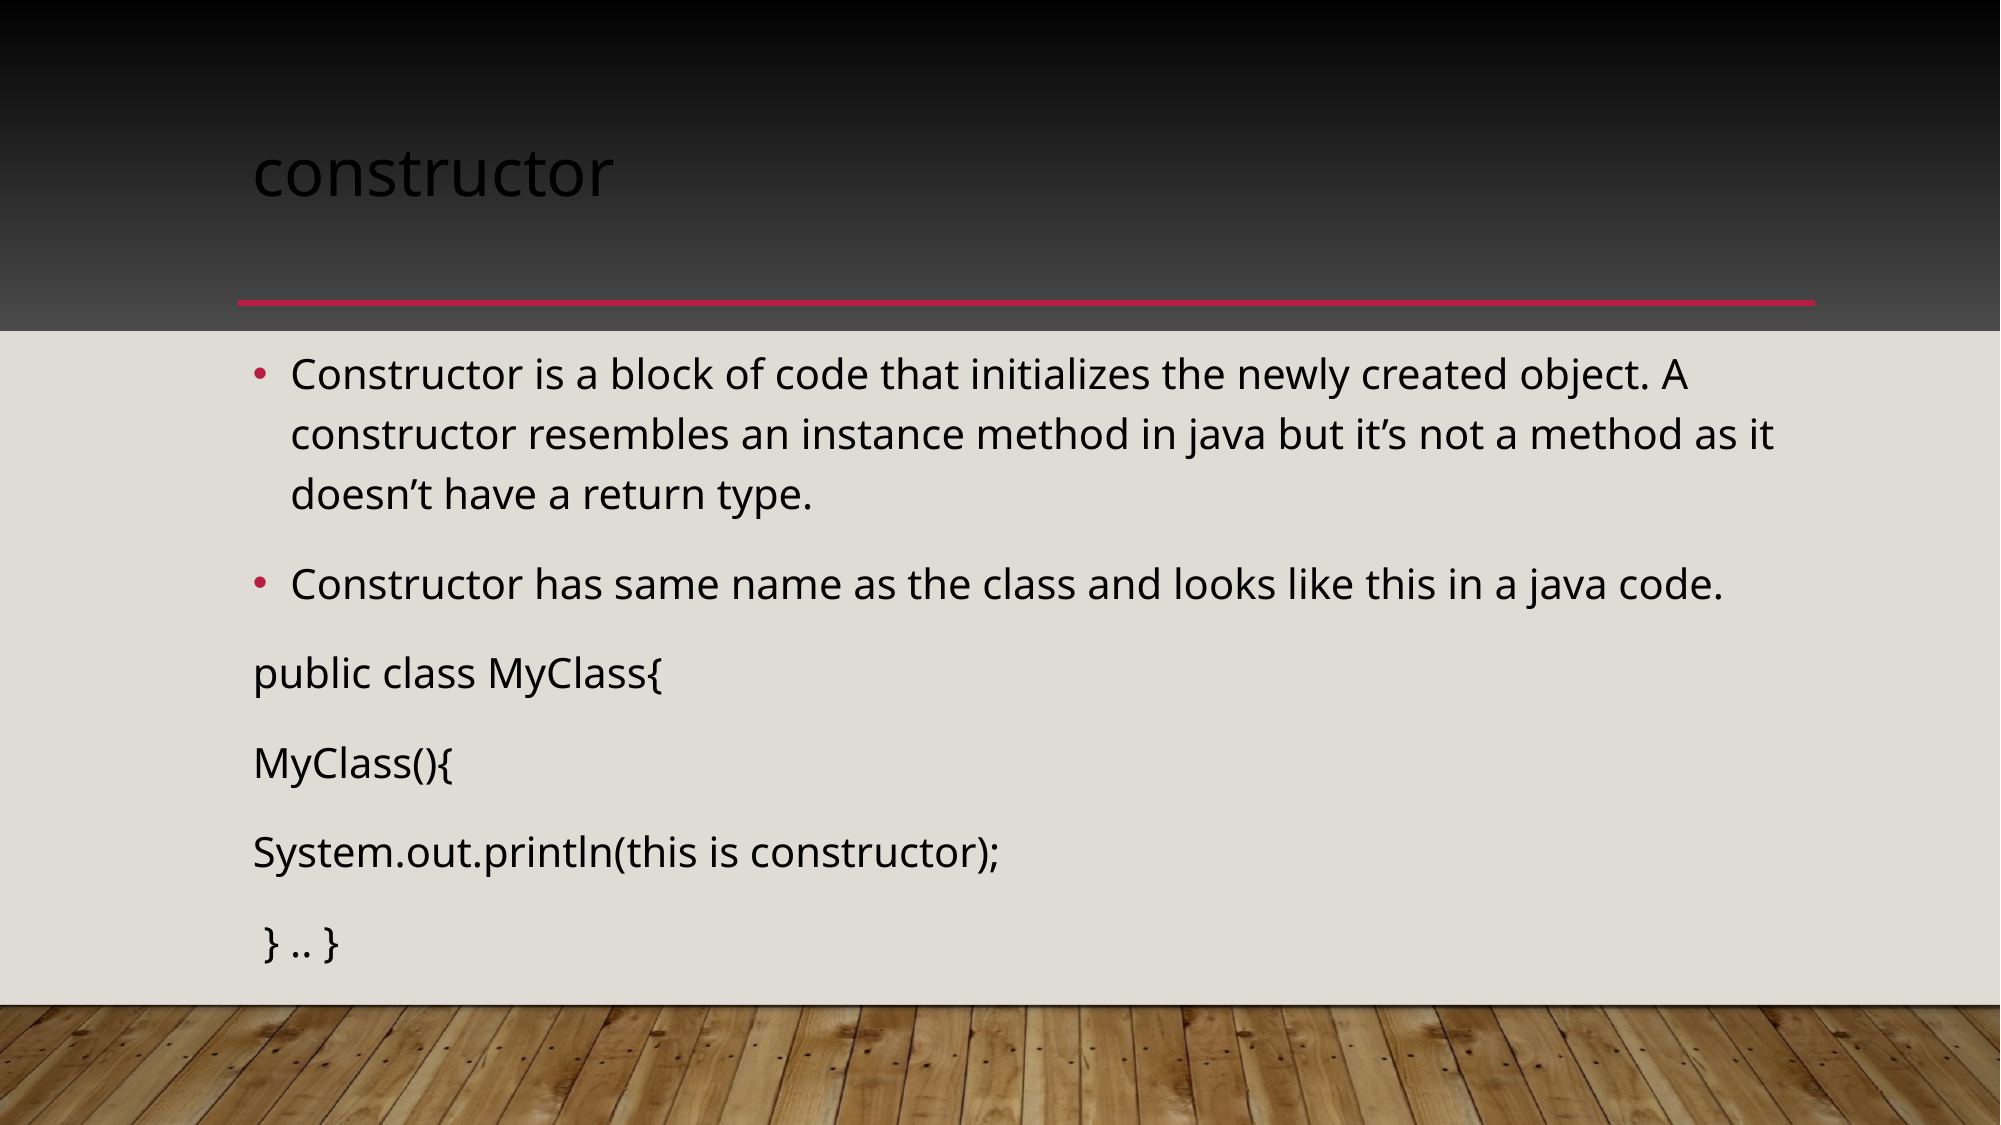

# constructor
Constructor is a block of code that initializes the newly created object. A constructor resembles an instance method in java but it’s not a method as it doesn’t have a return type.
Constructor has same name as the class and looks like this in a java code.
public class MyClass{
MyClass(){
System.out.println(this is constructor);
 } .. }